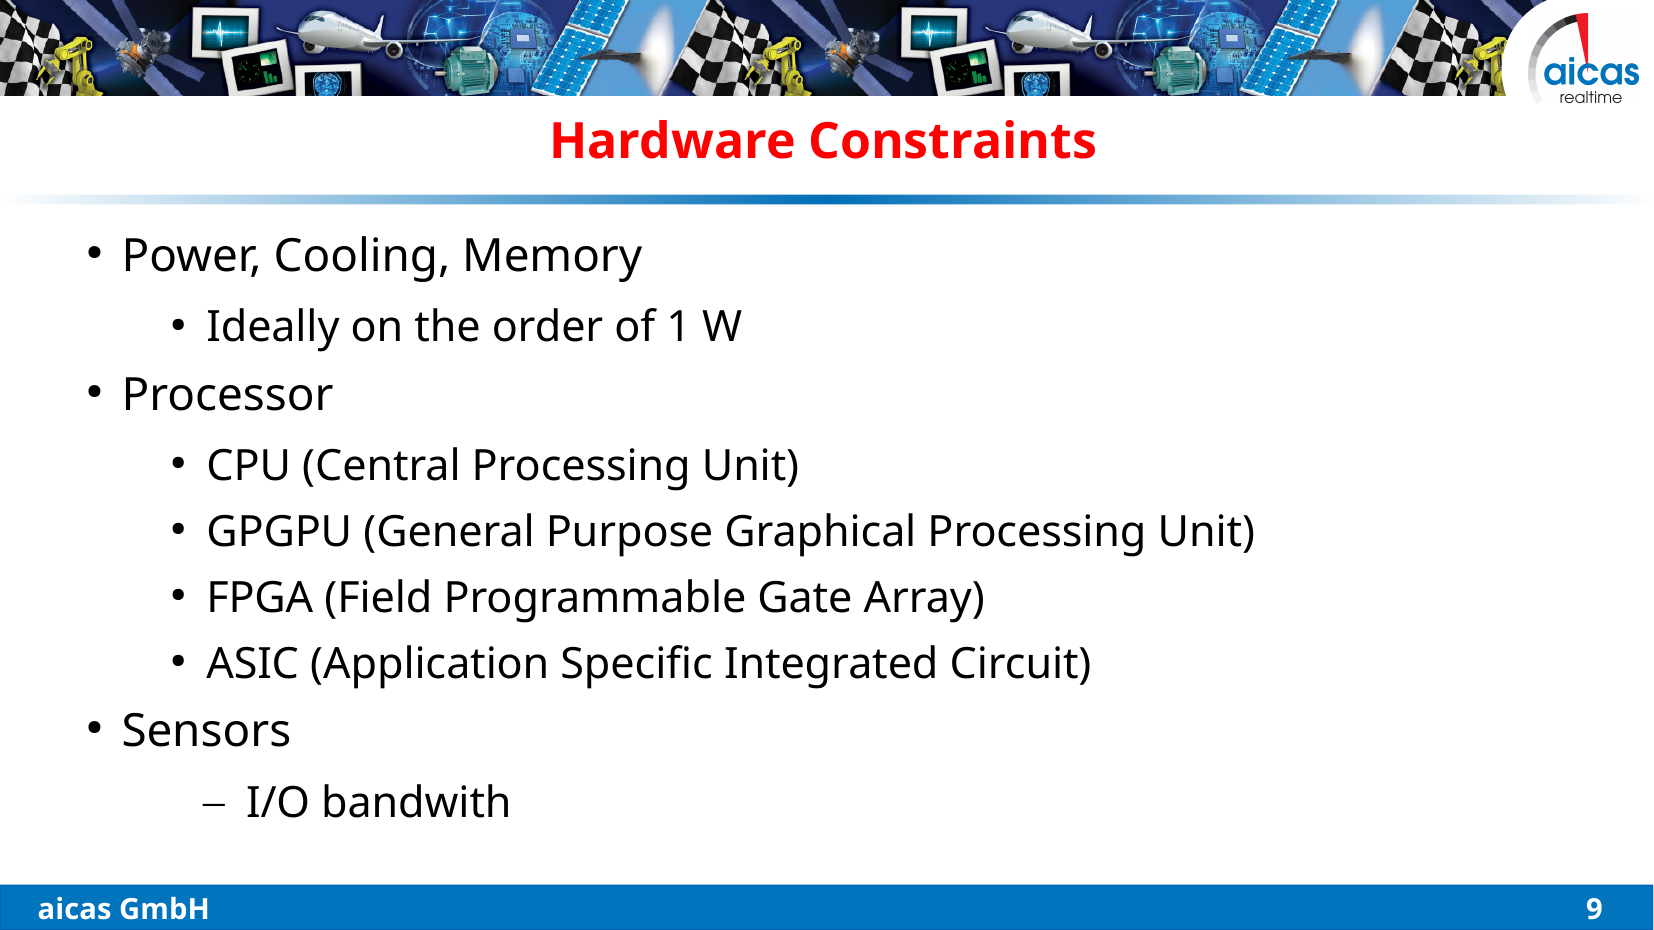

# Hardware Constraints
Power, Cooling, Memory
Ideally on the order of 1 W
Processor
CPU (Central Processing Unit)
GPGPU (General Purpose Graphical Processing Unit)
FPGA (Field Programmable Gate Array)
ASIC (Application Specific Integrated Circuit)
Sensors
I/O bandwith